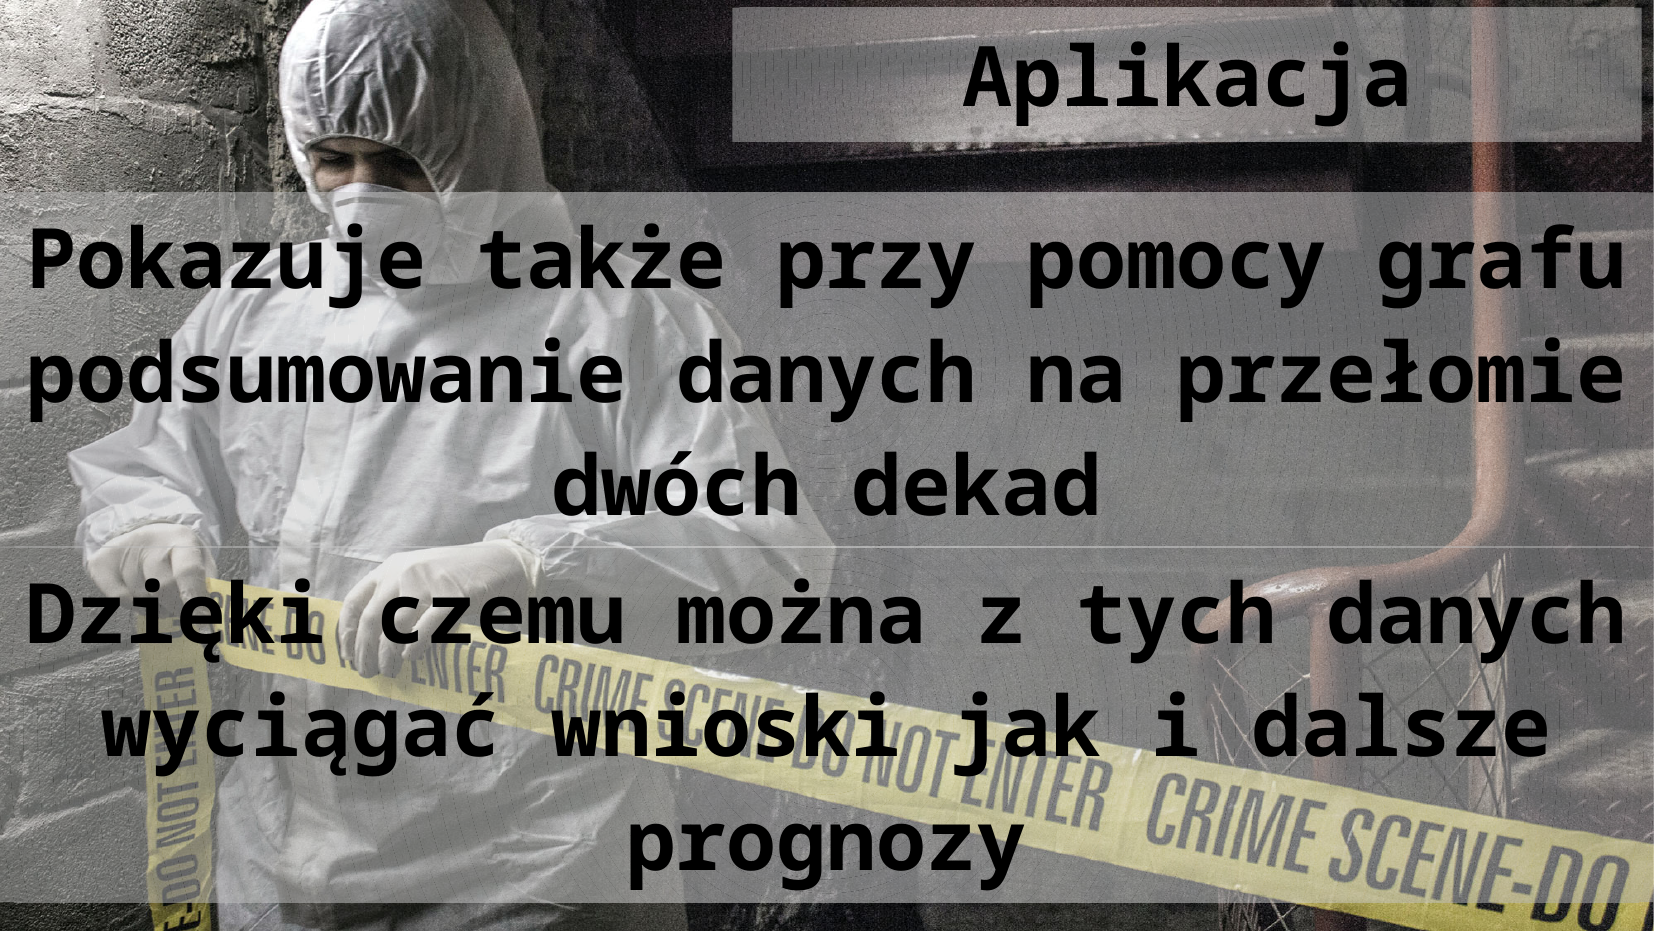

Aplikacja
Pokazuje także przy pomocy grafu podsumowanie danych na przełomie dwóch dekad
Dzięki czemu można z tych danych wyciągać wnioski jak i dalsze prognozy
Piotr Kabała
Paweł Woronka